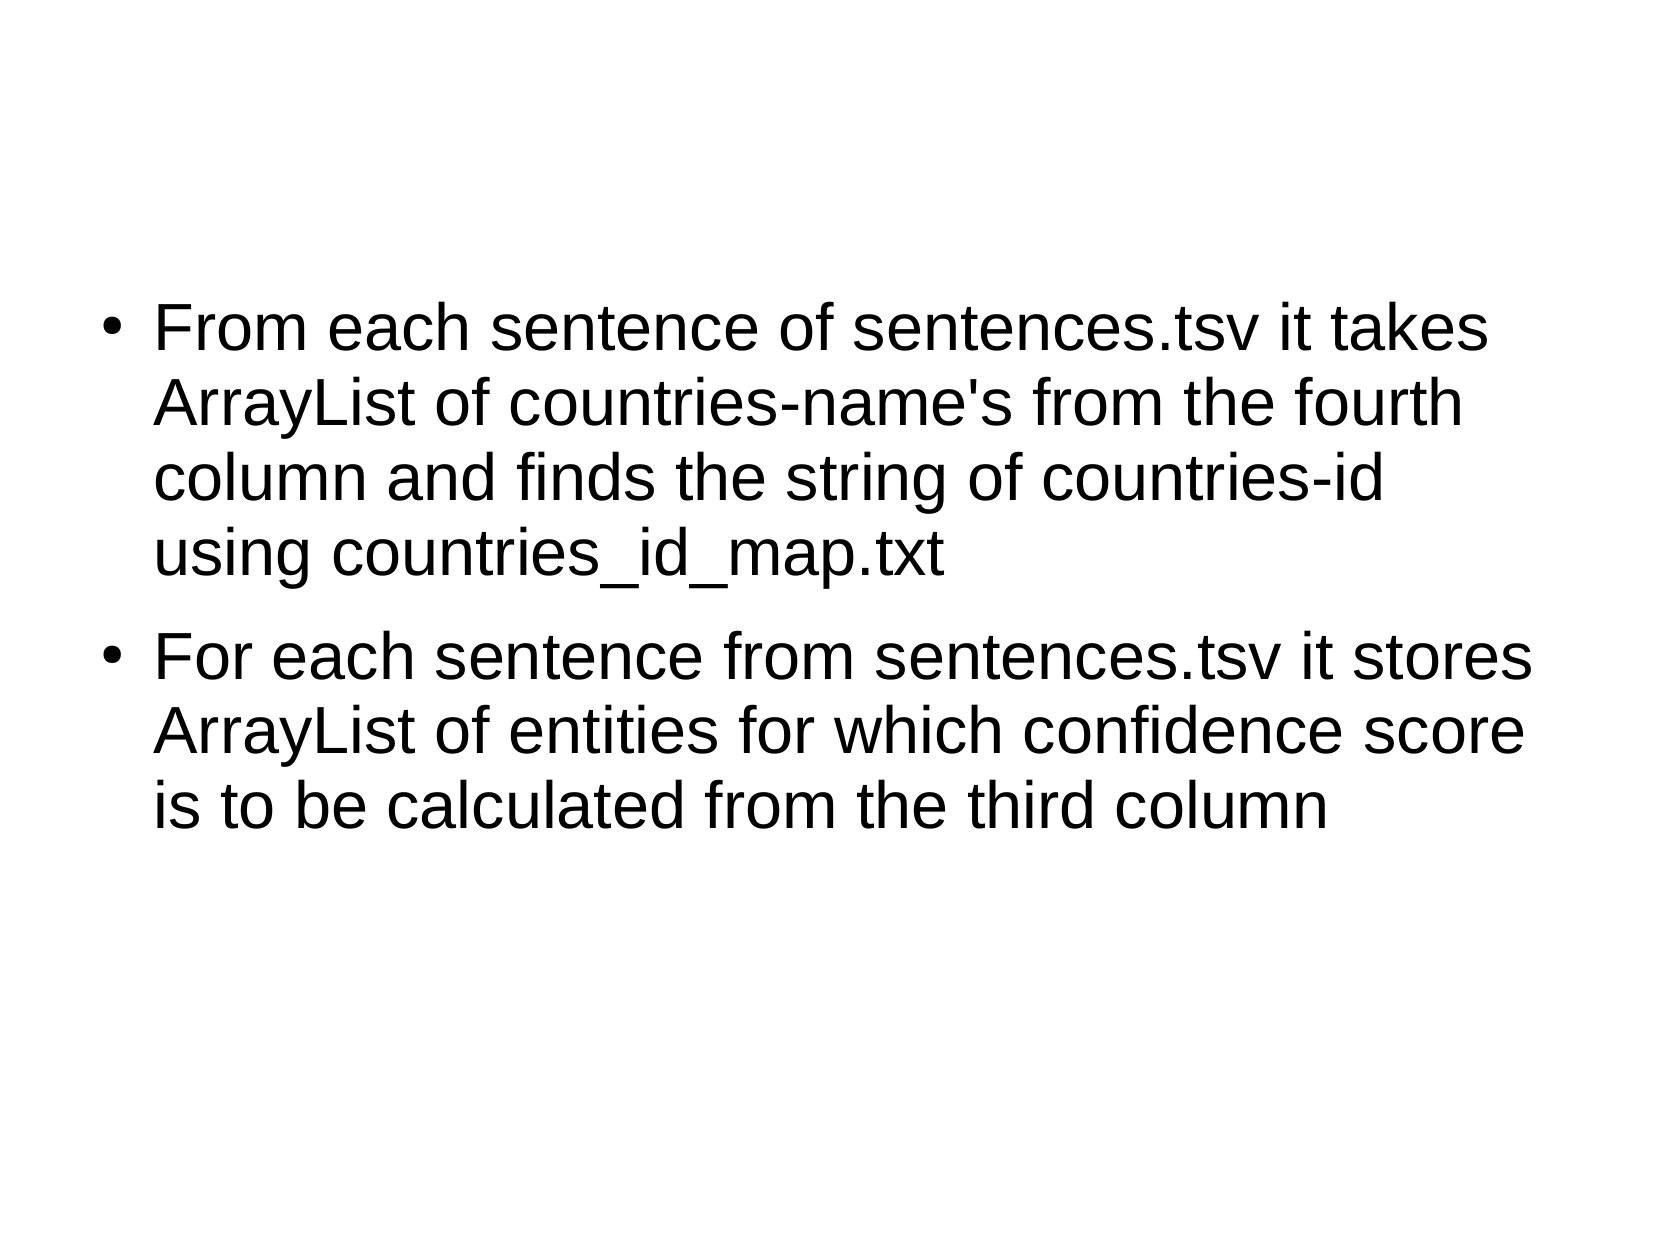

#
From each sentence of sentences.tsv it takes ArrayList of countries-name's from the fourth column and finds the string of countries-id using countries_id_map.txt
For each sentence from sentences.tsv it stores ArrayList of entities for which confidence score is to be calculated from the third column